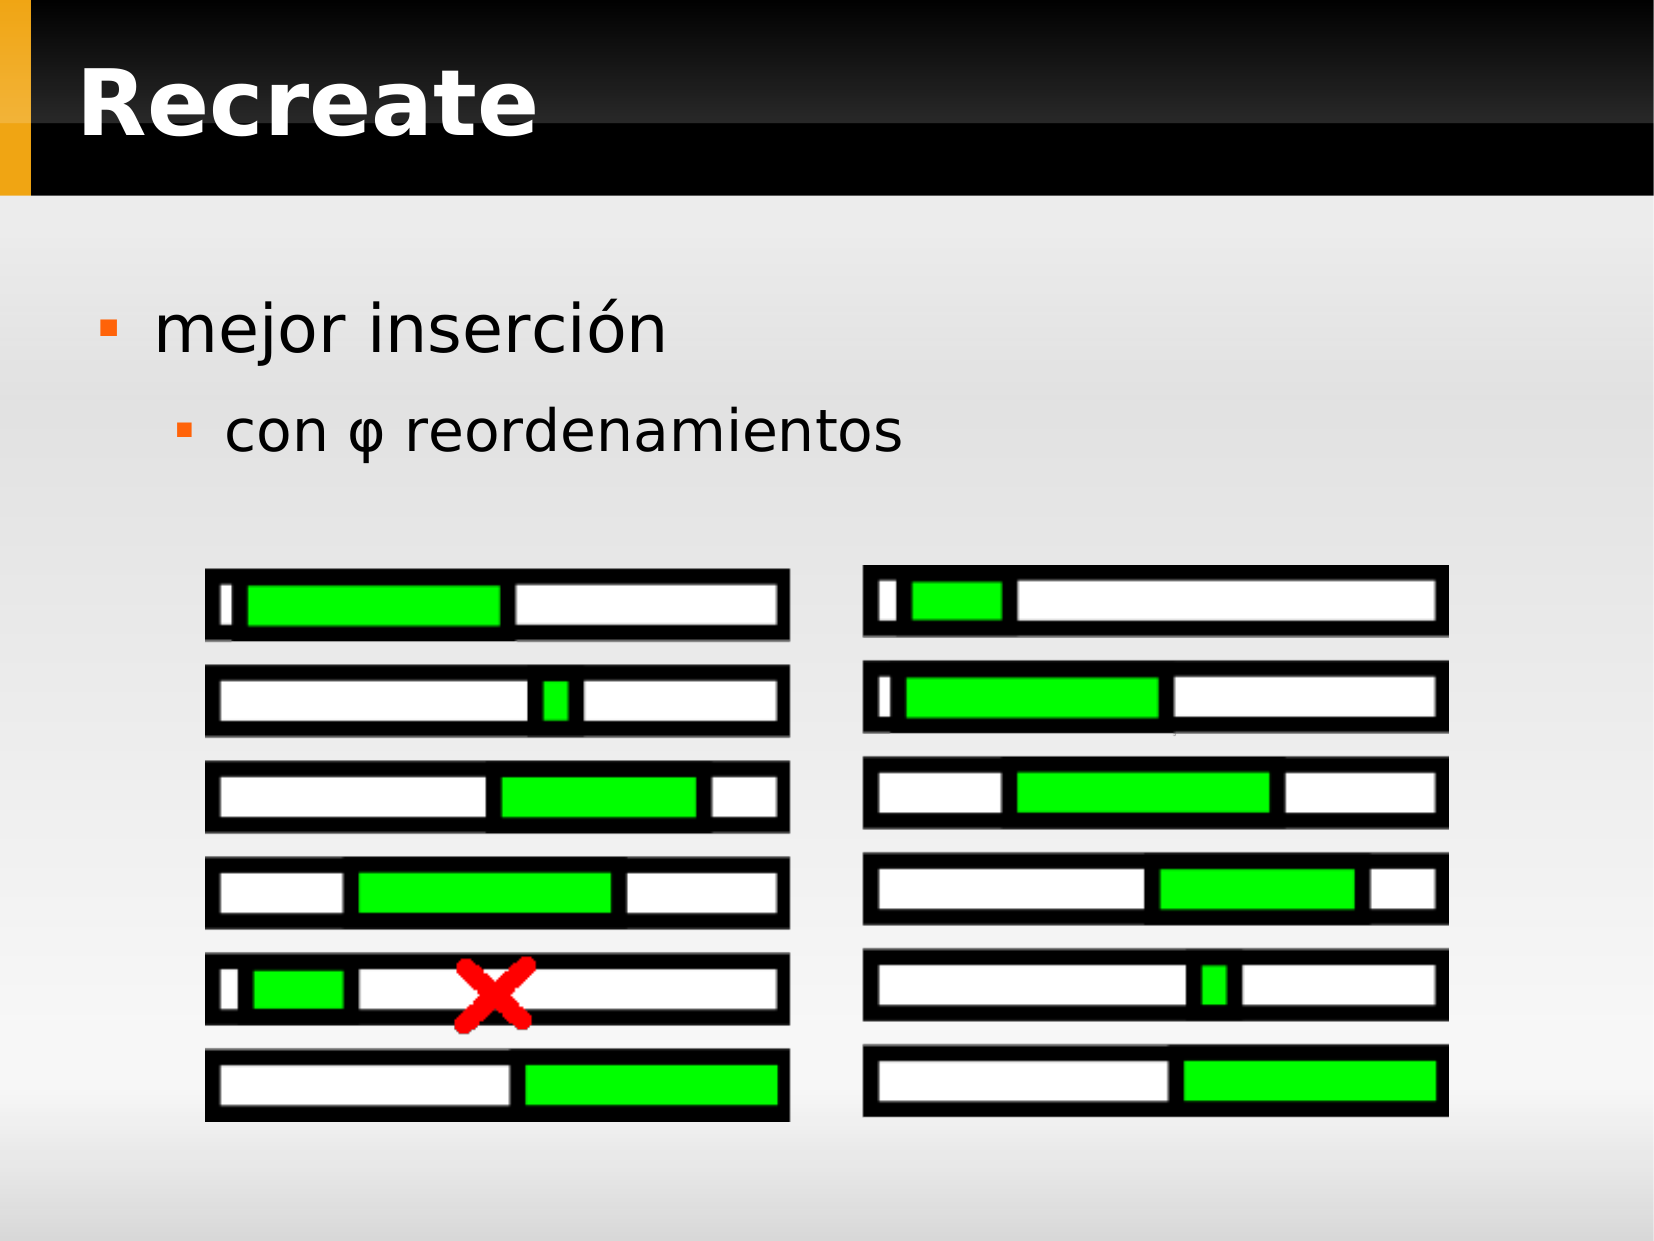

# Recreate
mejor inserción
con φ reordenamientos